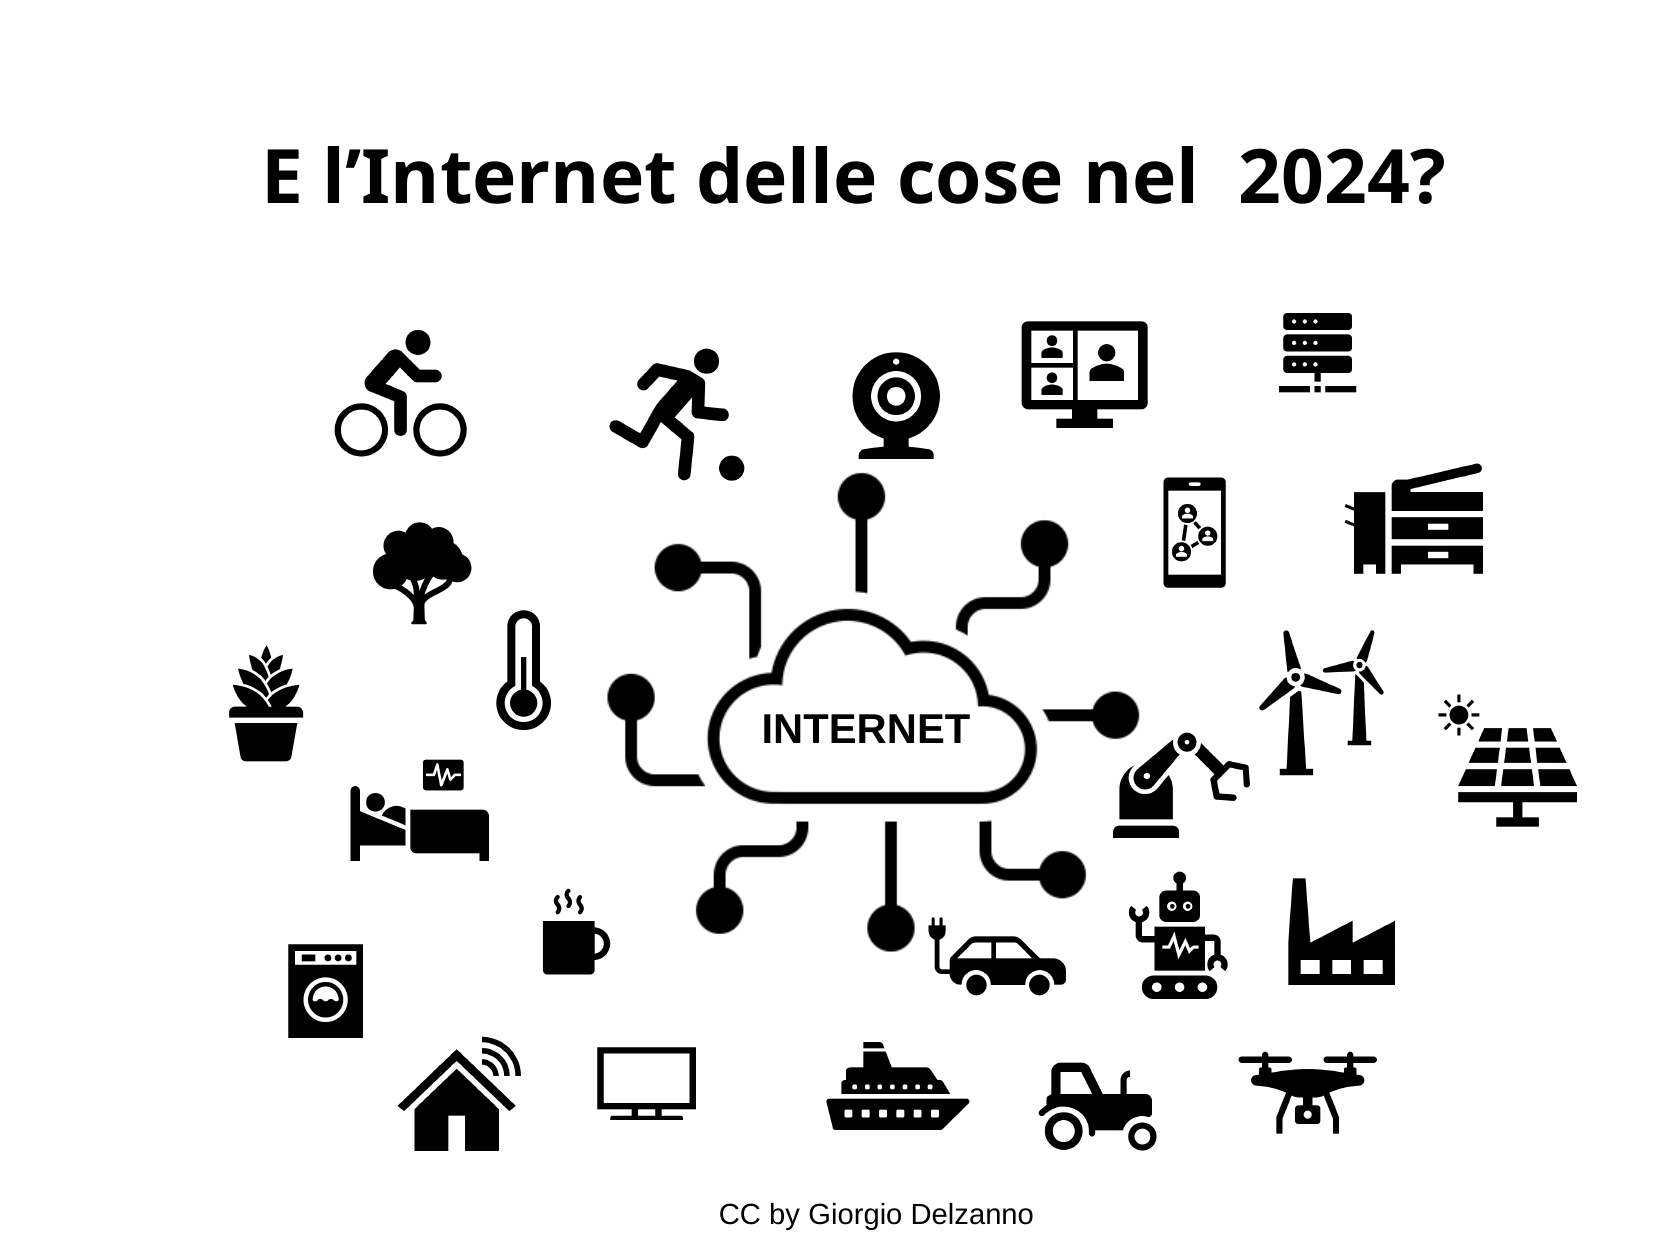

E l’Internet delle cose nel 2024?
INTERNET
CC by Giorgio Delzanno